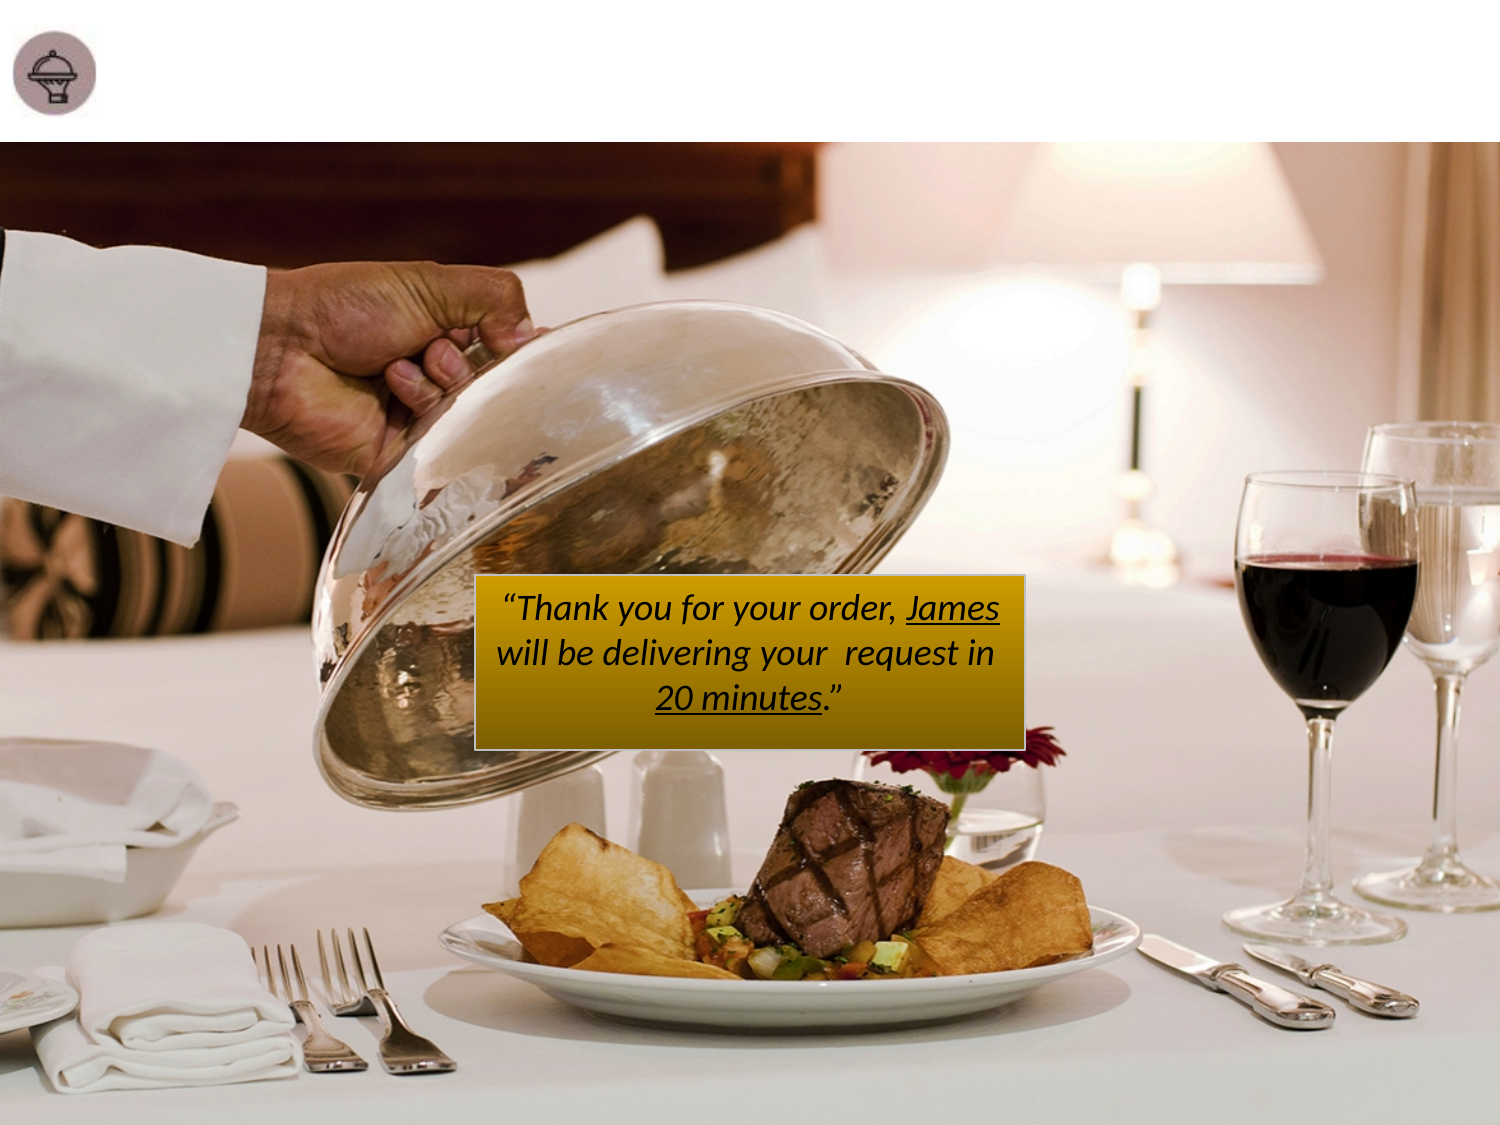

“Thank you for your order, James will be delivering your request in 20 minutes.”